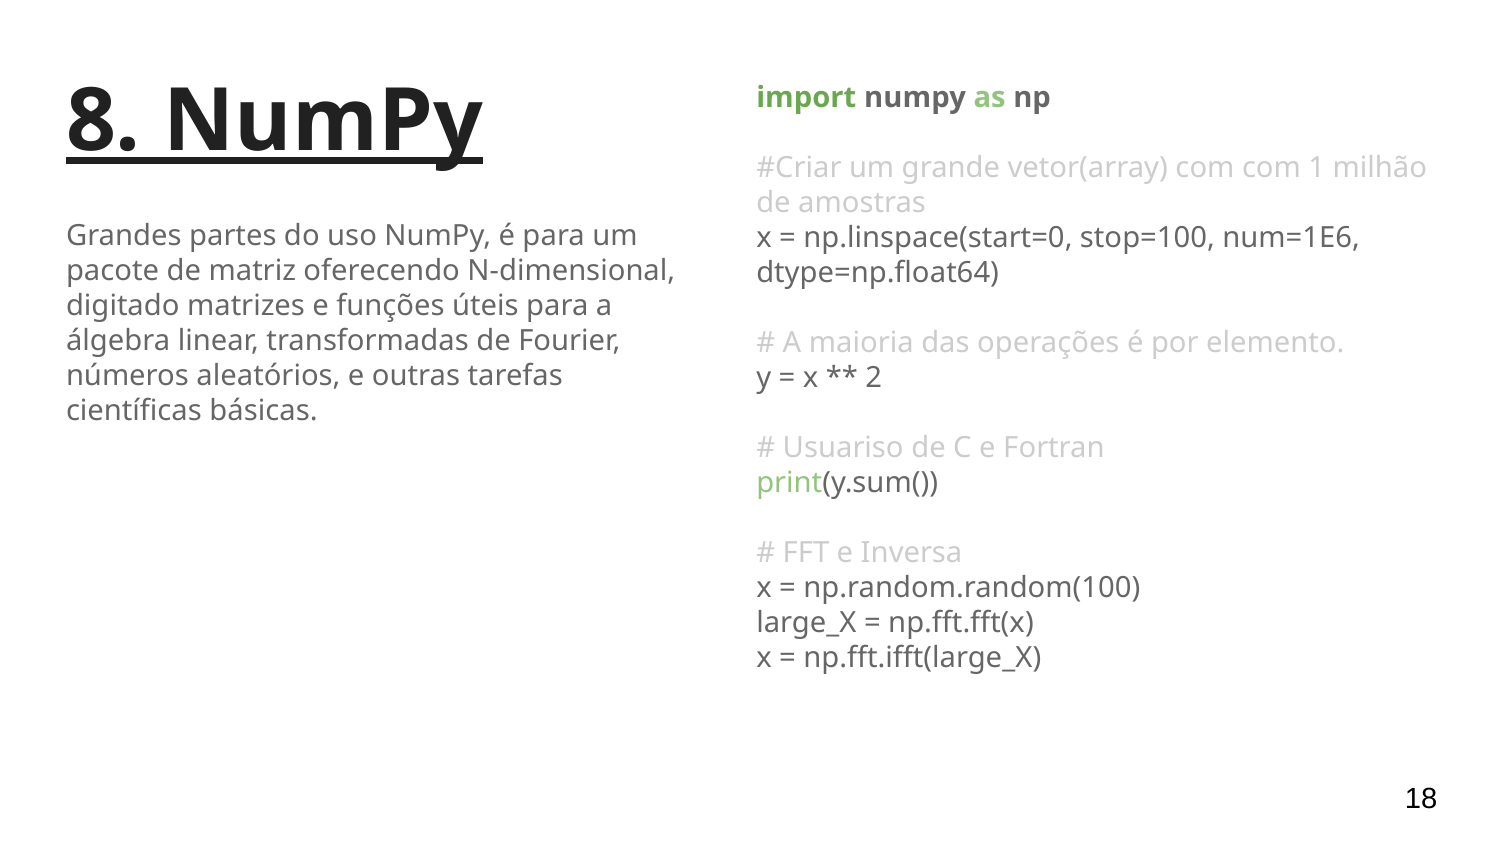

# 8. NumPy
import numpy as np
#Criar um grande vetor(array) com com 1 milhão de amostras
x = np.linspace(start=0, stop=100, num=1E6, dtype=np.float64)
# A maioria das operações é por elemento.
y = x ** 2
# Usuariso de C e Fortran
print(y.sum())
# FFT e Inversa
x = np.random.random(100)
large_X = np.fft.fft(x)
x = np.fft.ifft(large_X)
Grandes partes do uso NumPy, é para um pacote de matriz oferecendo N-dimensional, digitado matrizes e funções úteis para a álgebra linear, transformadas de Fourier, números aleatórios, e outras tarefas científicas básicas.